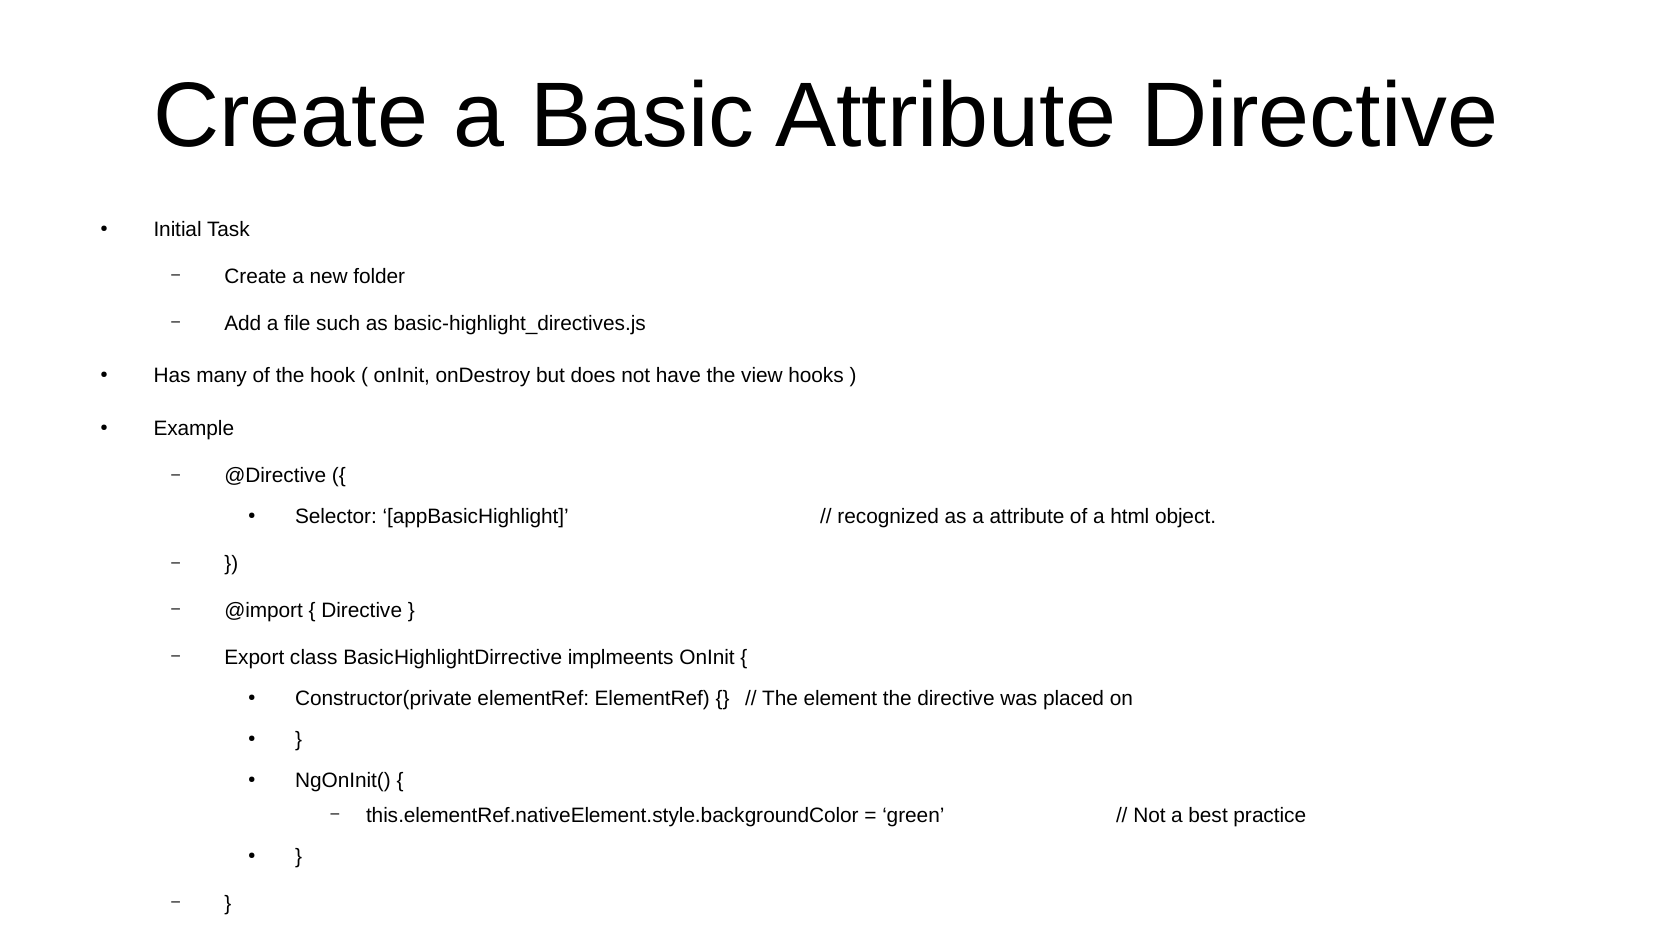

# Create a Basic Attribute Directive
Initial Task
Create a new folder
Add a file such as basic-highlight_directives.js
Has many of the hook ( onInit, onDestroy but does not have the view hooks )
Example
@Directive ({
Selector: ‘[appBasicHighlight]’				// recognized as a attribute of a html object.
})
@import { Directive }
Export class BasicHighlightDirrective implmeents OnInit {
Constructor(private elementRef: ElementRef) {}	// The element the directive was placed on
}
NgOnInit() {
this.elementRef.nativeElement.style.backgroundColor = ‘green’			// Not a best practice
}
}